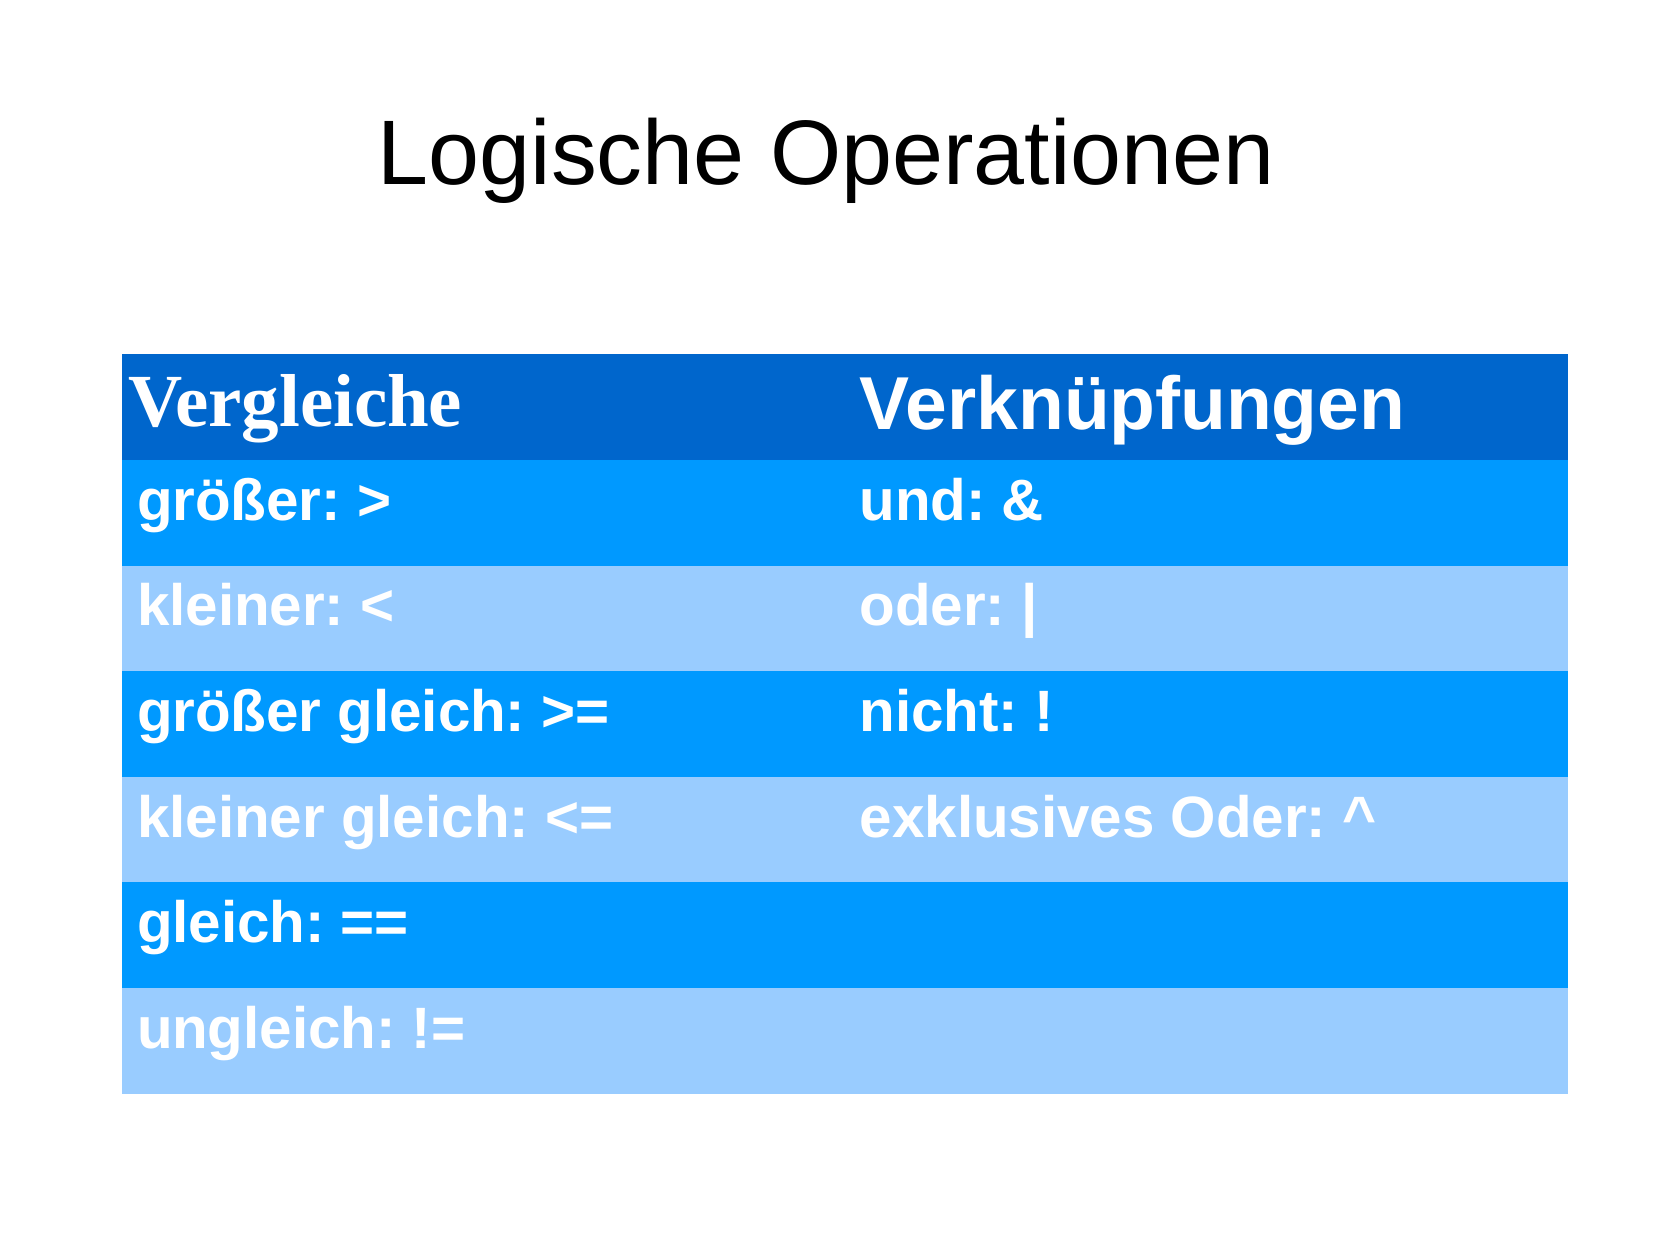

# Logische Operationen
| Vergleiche | Verknüpfungen |
| --- | --- |
| größer: > | und: & |
| kleiner: < | oder: | |
| größer gleich: >= | nicht: ! |
| kleiner gleich: <= | exklusives Oder: ^ |
| gleich: == | |
| ungleich: != | |